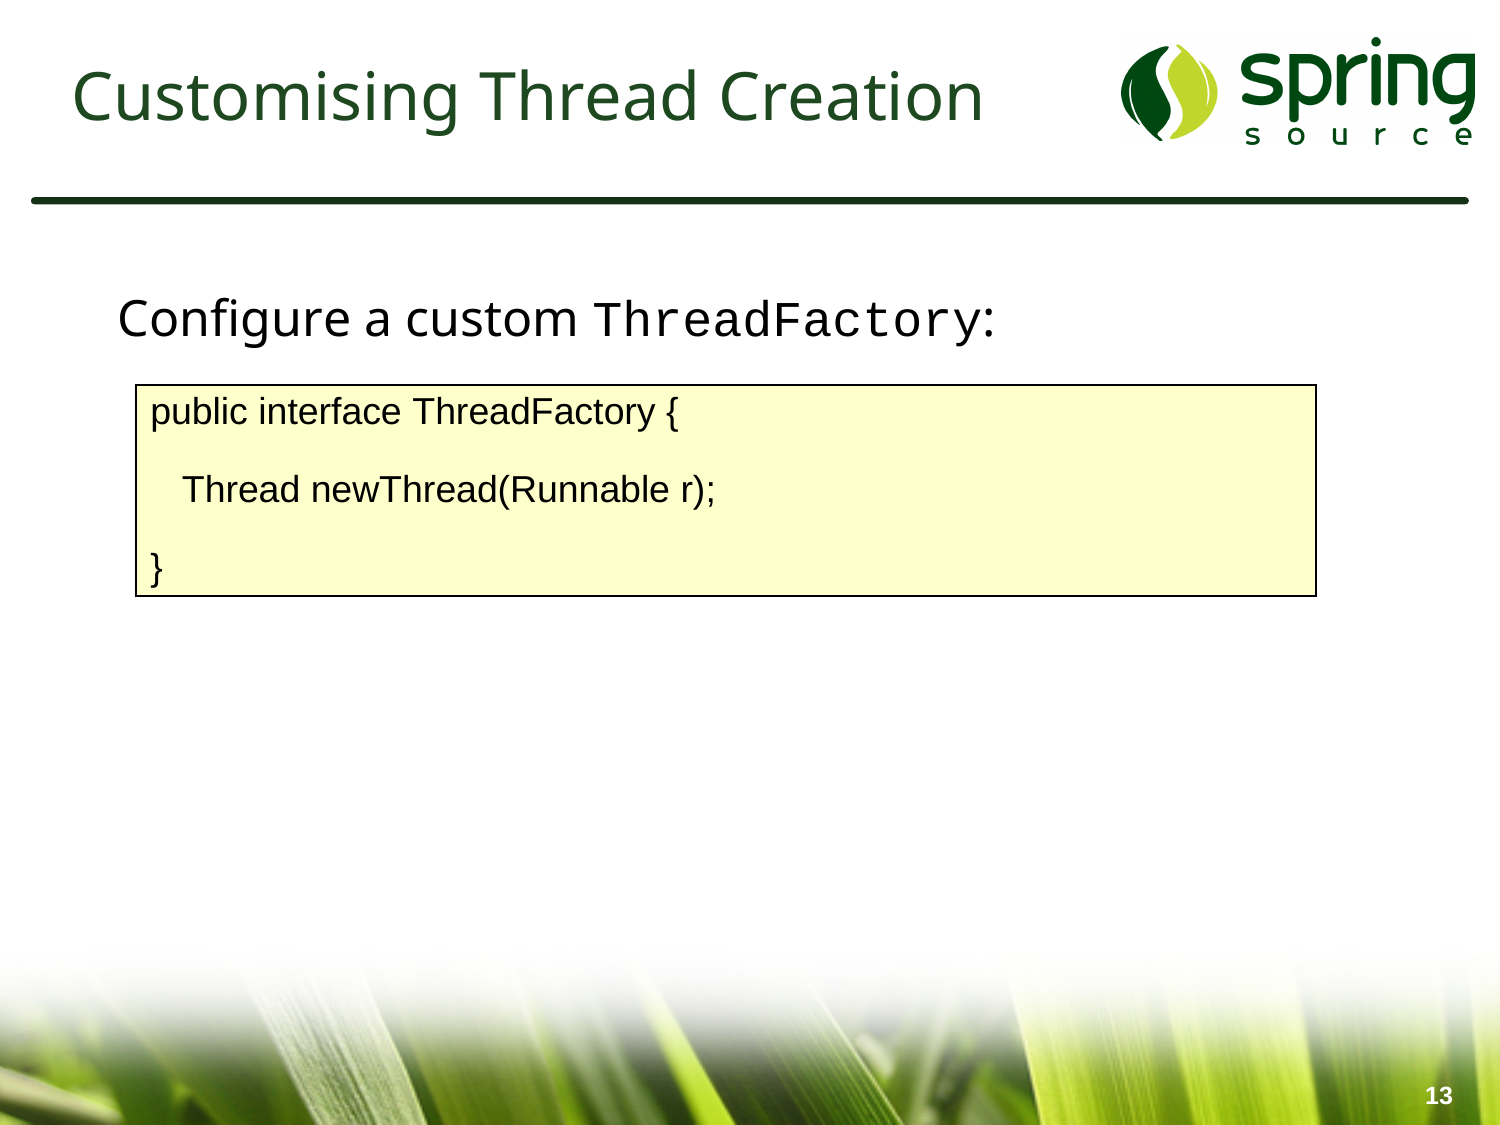

# Customising Thread Creation
Configure a custom ThreadFactory:
public interface ThreadFactory {
 Thread newThread(Runnable r);
}